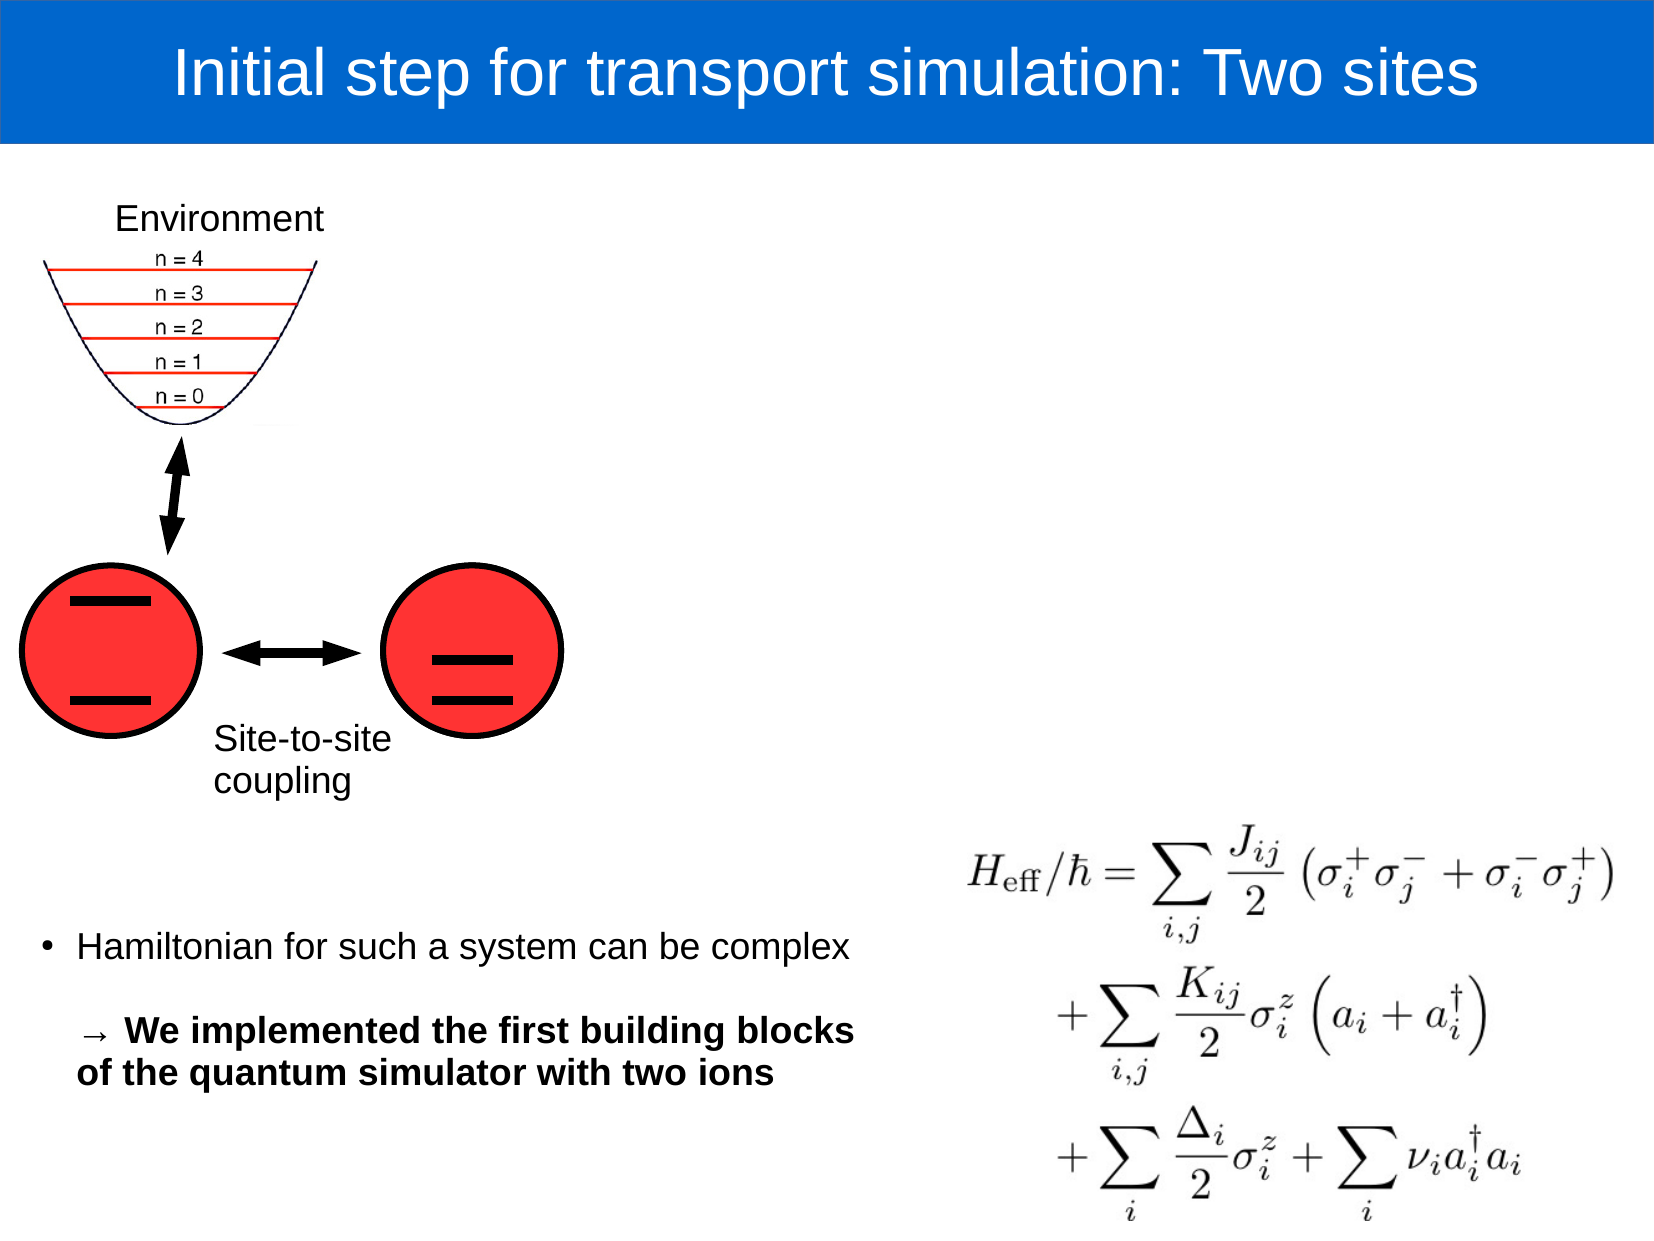

# Initial step for transport simulation: Two sites
Environment
Site-to-site
coupling
Hamiltonian for such a system can be complex
→ We implemented the first building blocks
of the quantum simulator with two ions